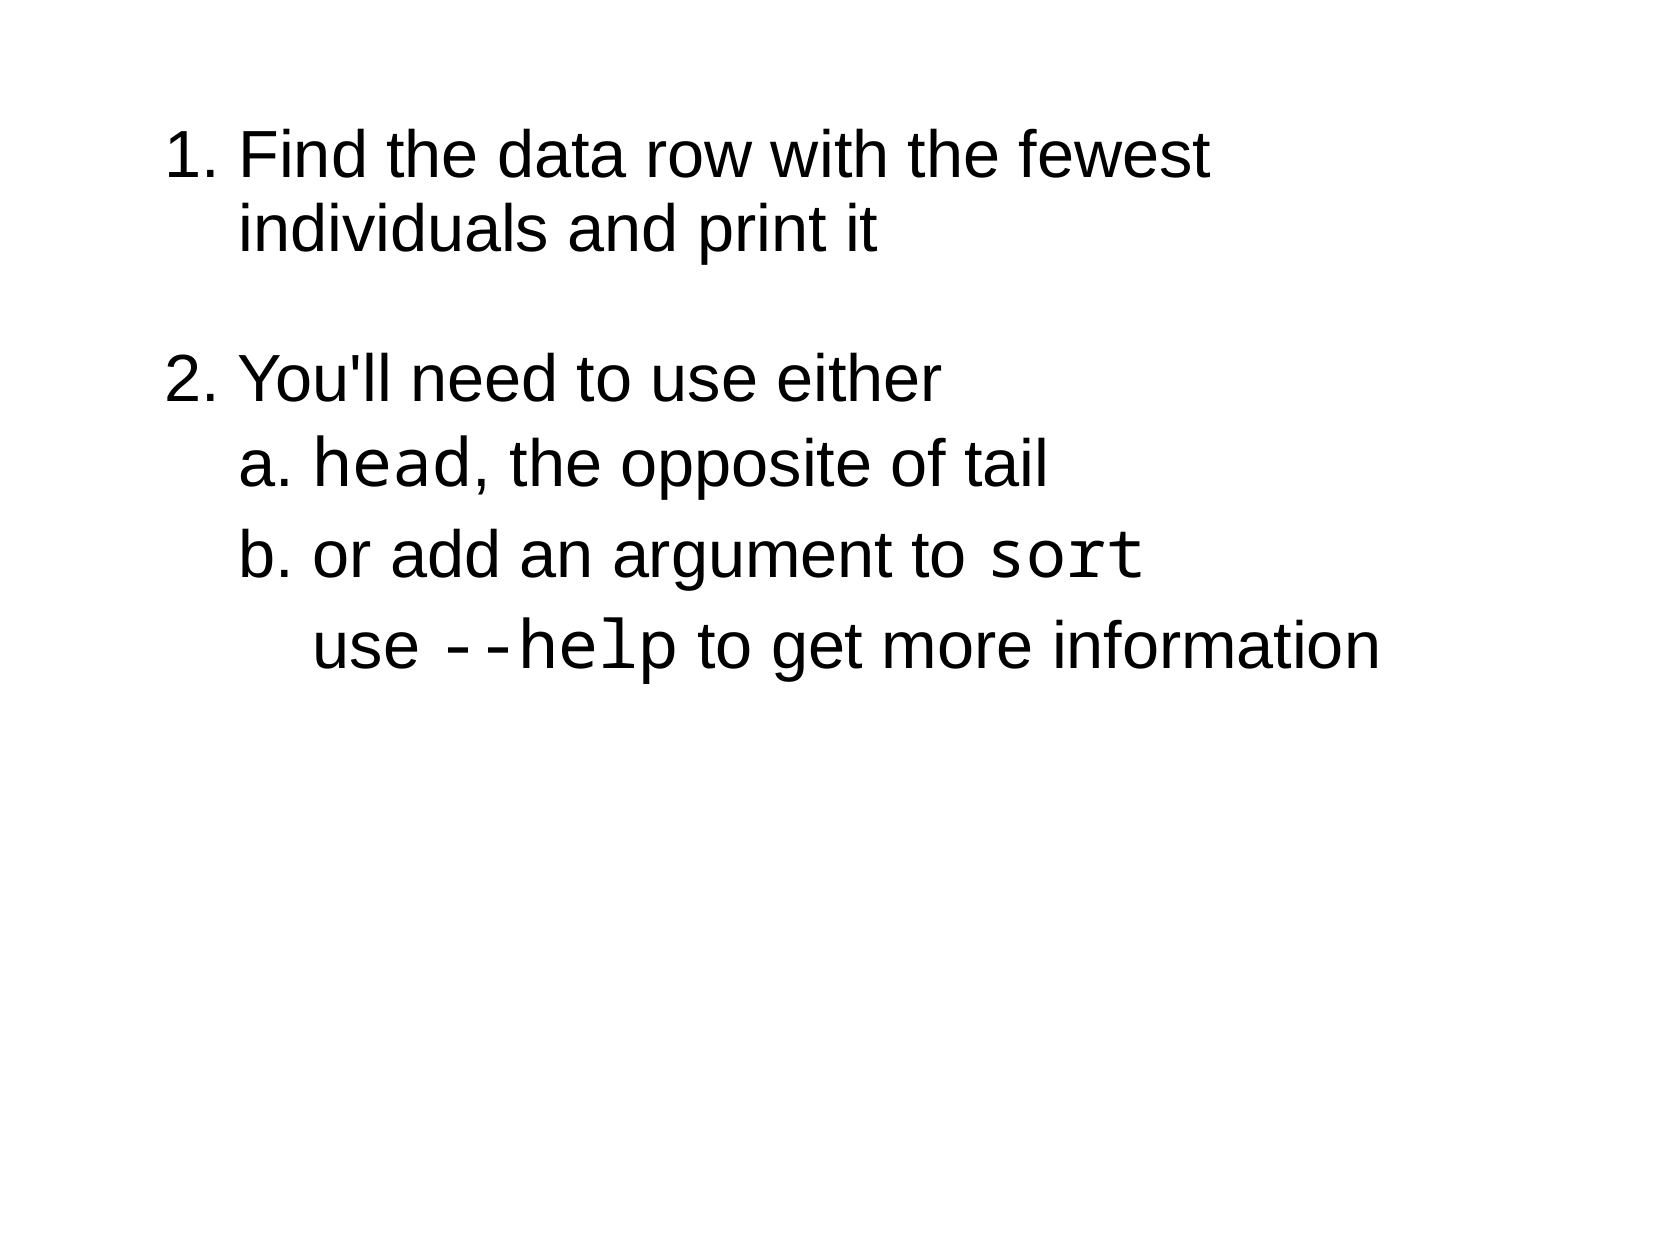

1. Find the data row with the fewest individuals and print it
2. You'll need to use either
 a. head, the opposite of tail
 b. or add an argument to sort
 use --help to get more information